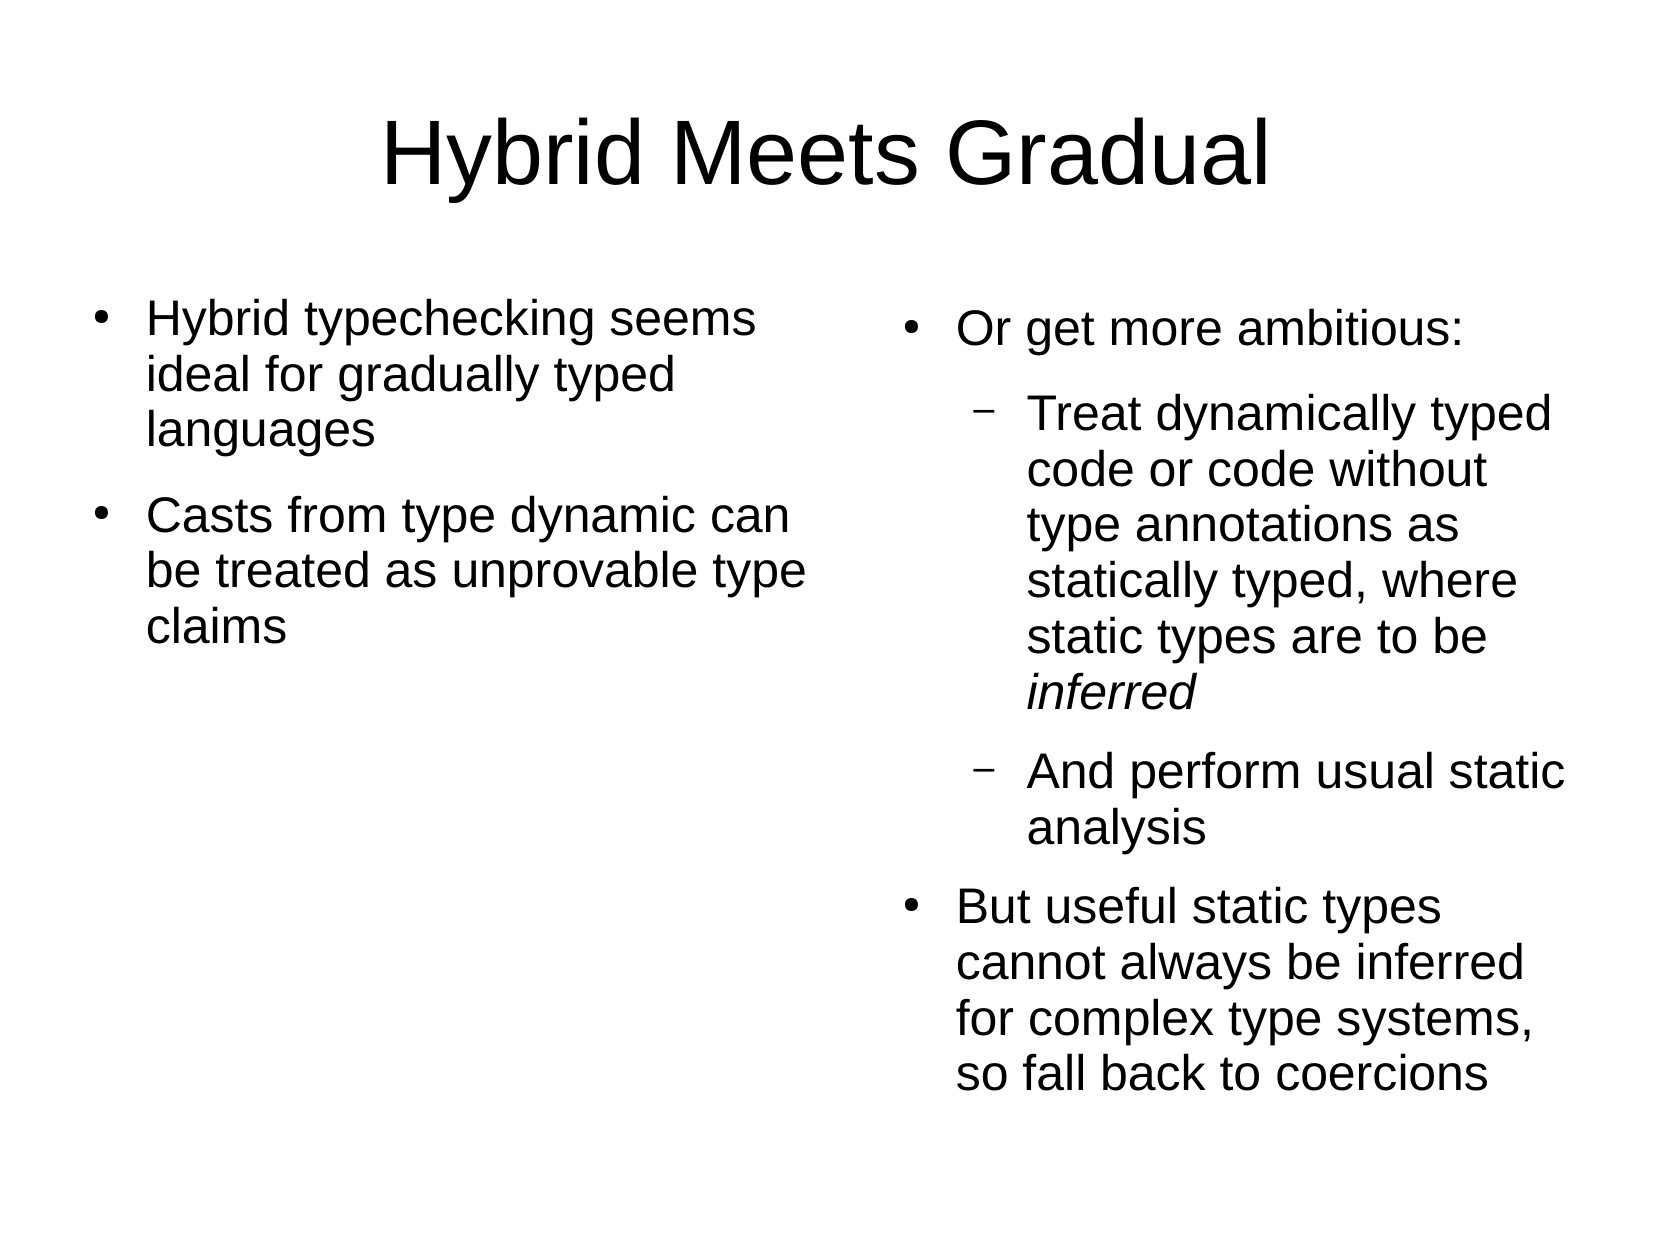

# Hybrid Meets Gradual
Hybrid typechecking seems ideal for gradually typed languages
Casts from type dynamic can be treated as unprovable type claims
Or get more ambitious:
Treat dynamically typed code or code without type annotations as statically typed, where static types are to be inferred
And perform usual static analysis
But useful static types cannot always be inferred for complex type systems, so fall back to coercions